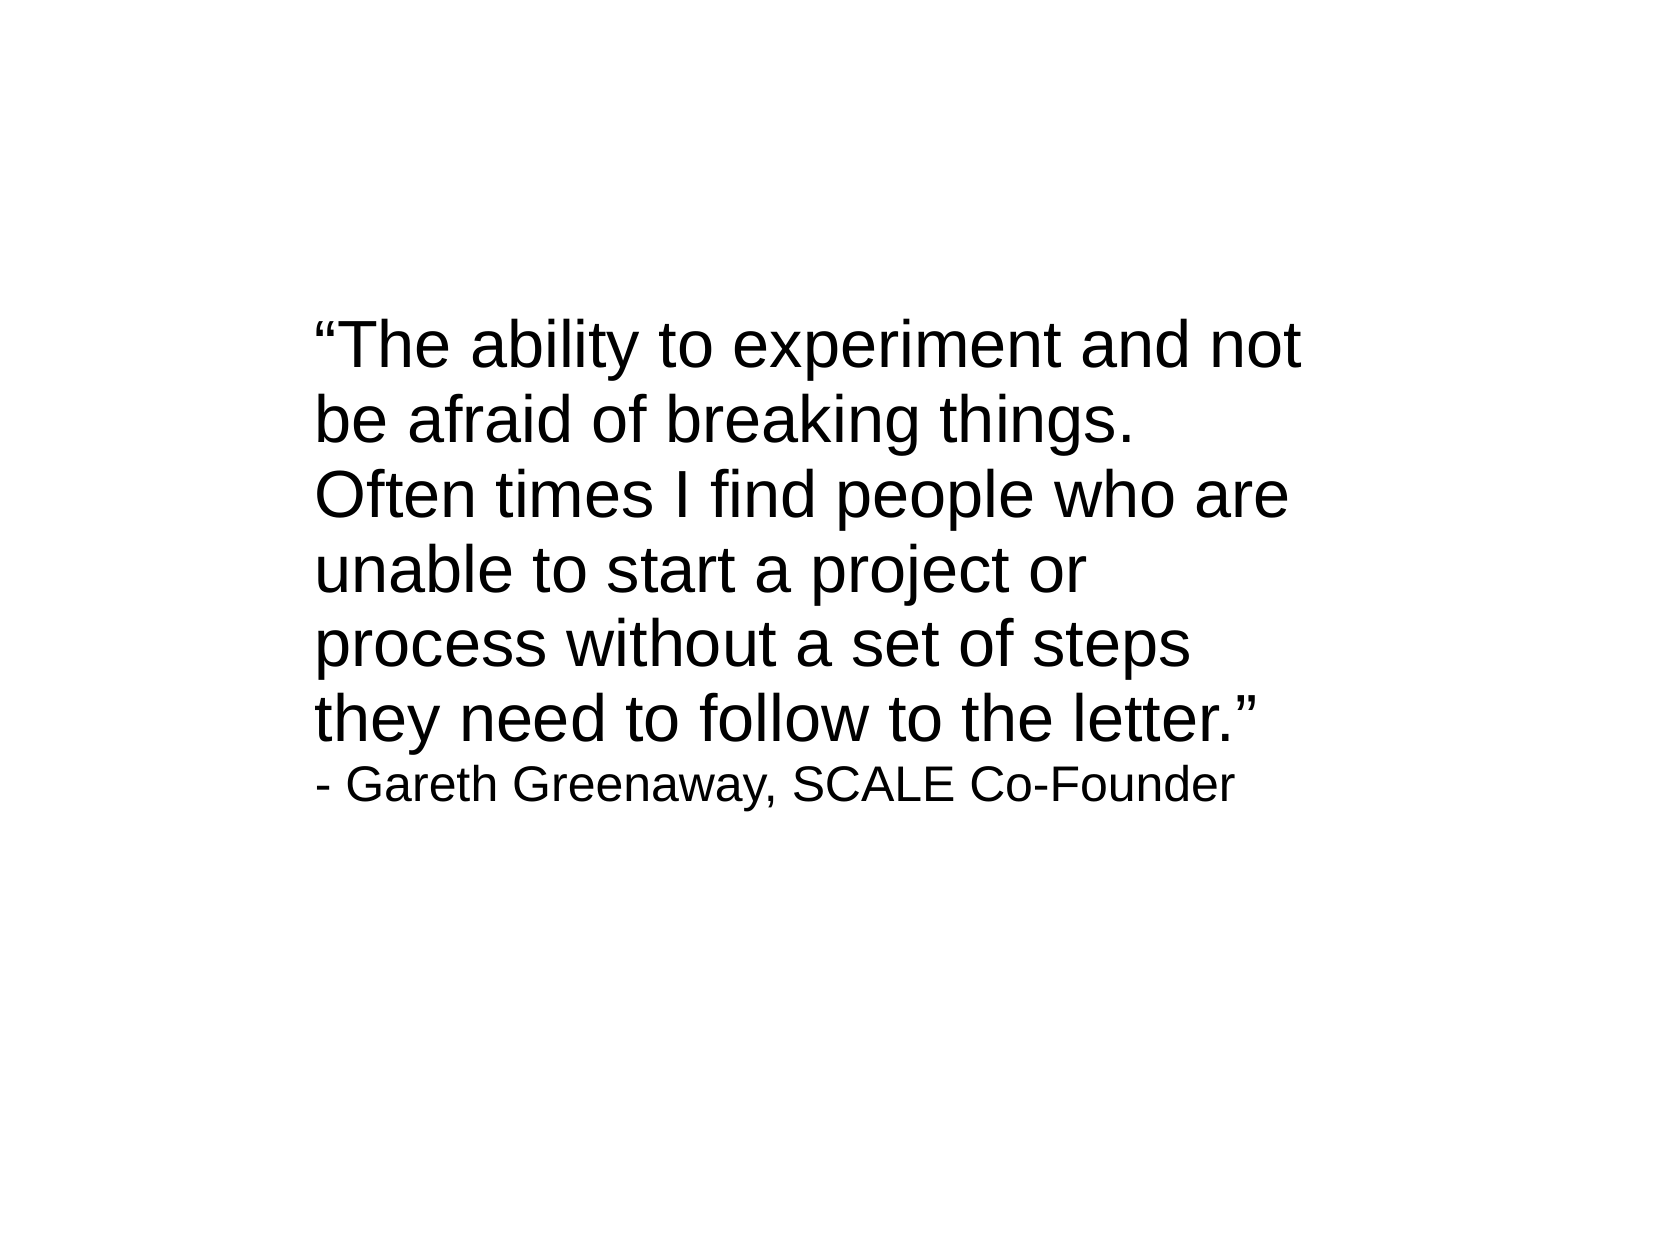

“The ability to experiment and not be afraid of breaking things. Often times I find people who are unable to start a project or process without a set of steps they need to follow to the letter.”
- Gareth Greenaway, SCALE Co-Founder